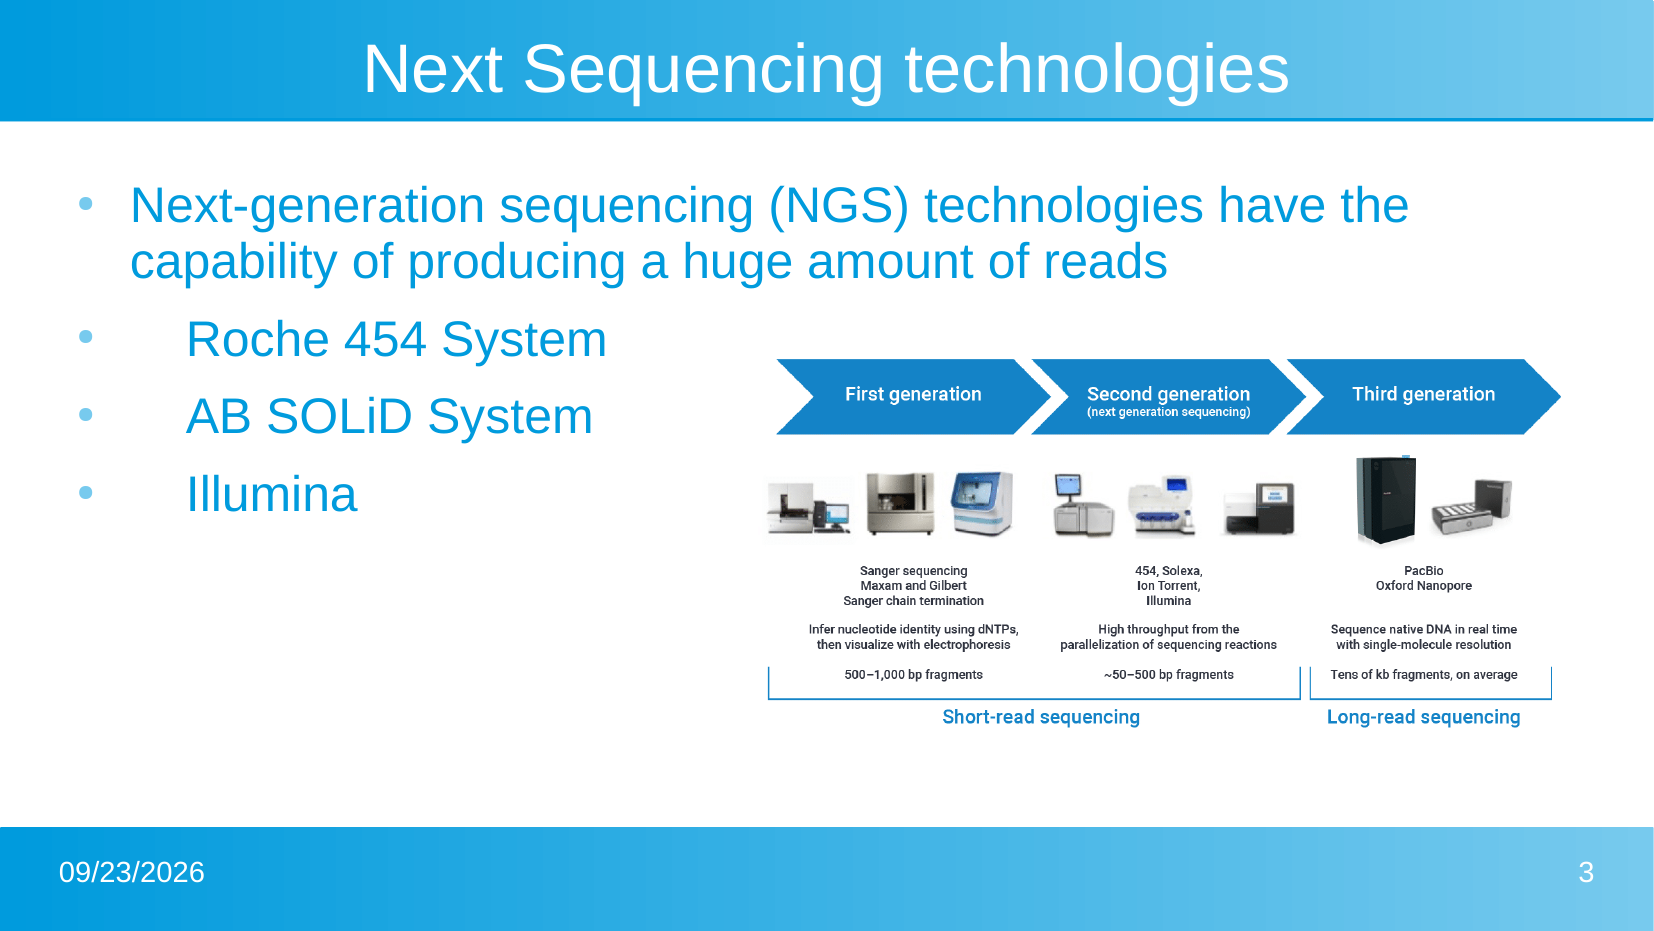

# Next Sequencing technologies
Next-generation sequencing (NGS) technologies have the capability of producing a huge amount of reads
 Roche 454 System
 AB SOLiD System
 Illumina
3